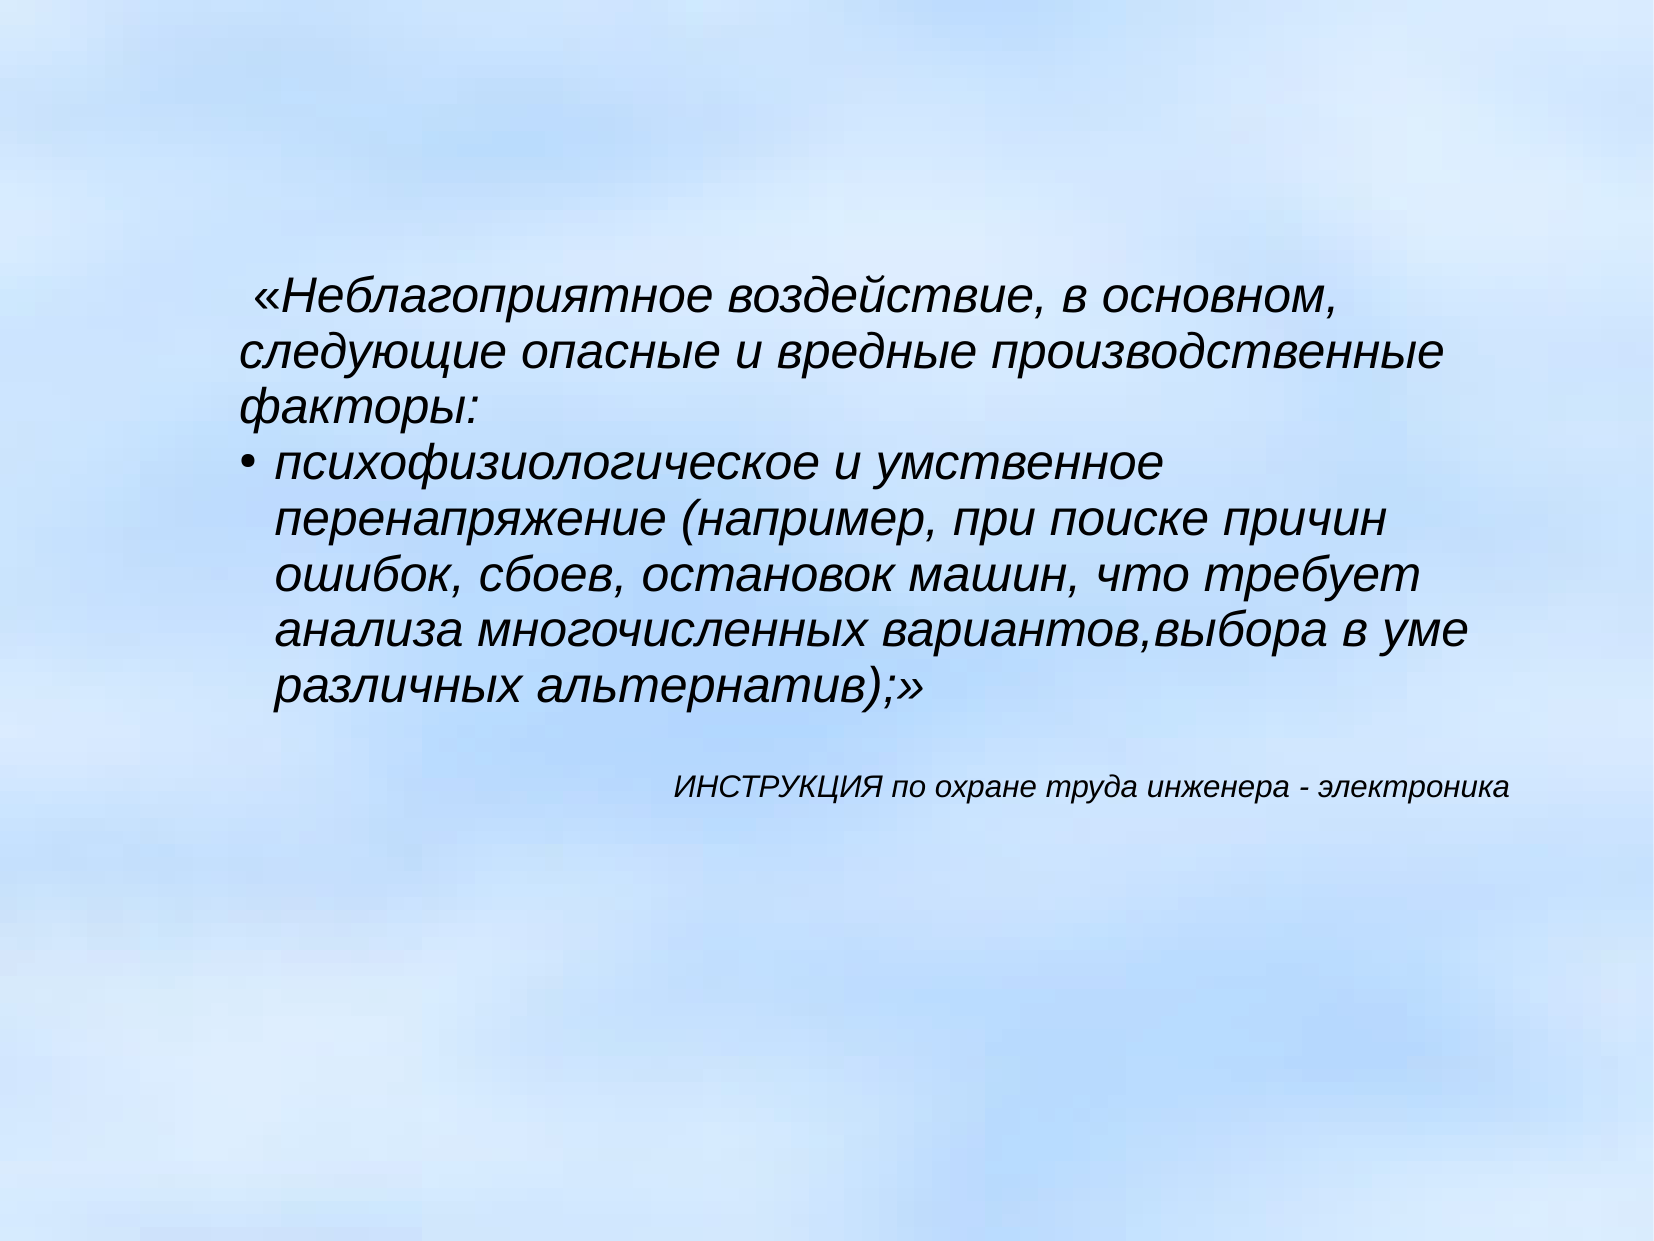

«Неблагоприятное воздействие, в основном, следующие опасные и вредные производственные факторы:
психофизиологическое и умственное перенапряжение (например, при поиске причин ошибок, сбоев, остановок машин, что требует анализа многочисленных вариантов,выбора в уме различных альтернатив);»
ИНСТРУКЦИЯ по охране труда инженера - электроника